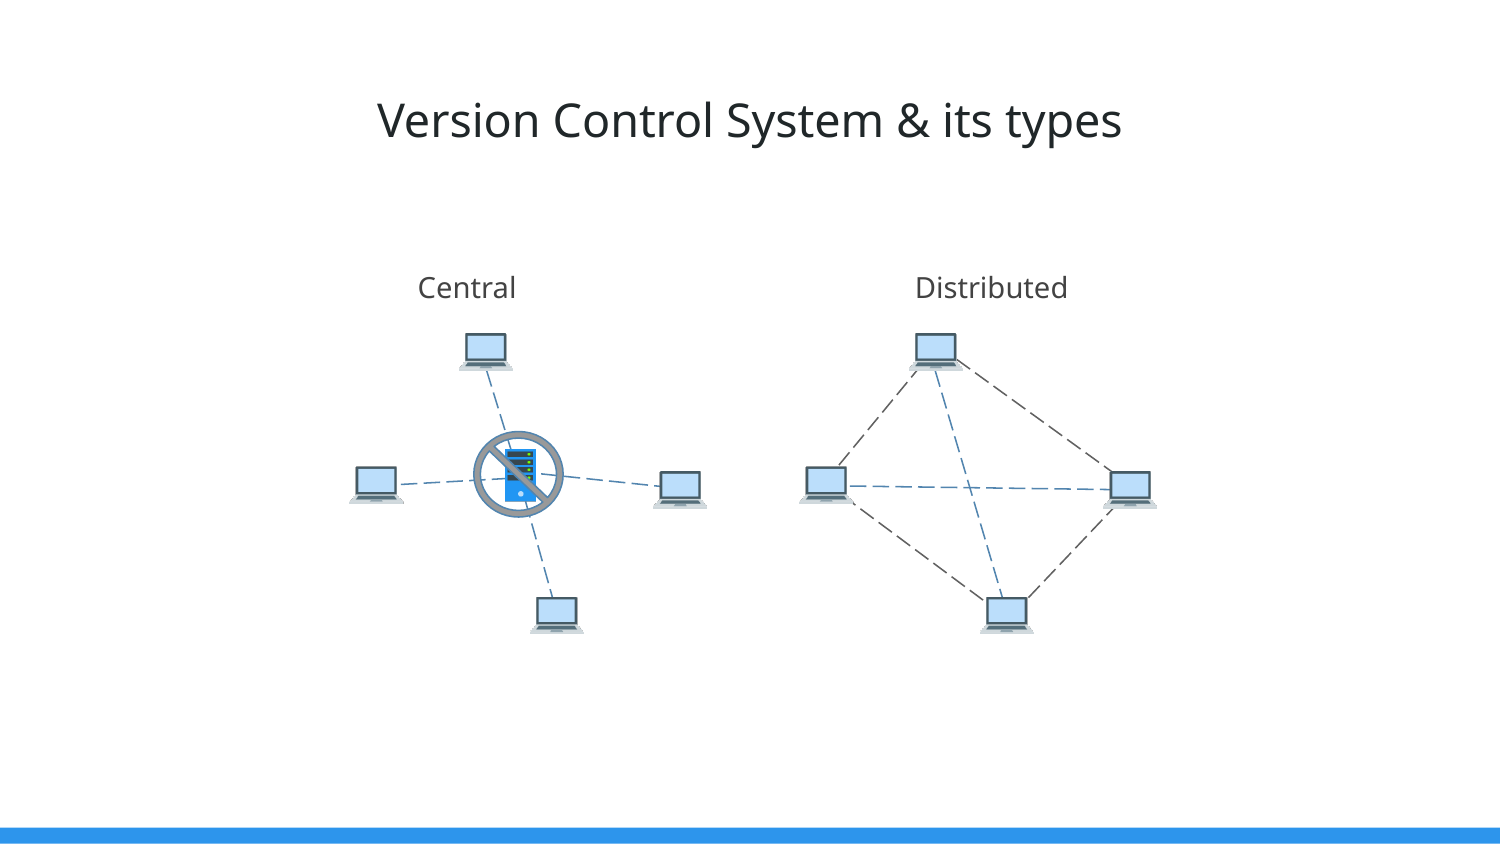

# Version Control System & its types
Central
Distributed